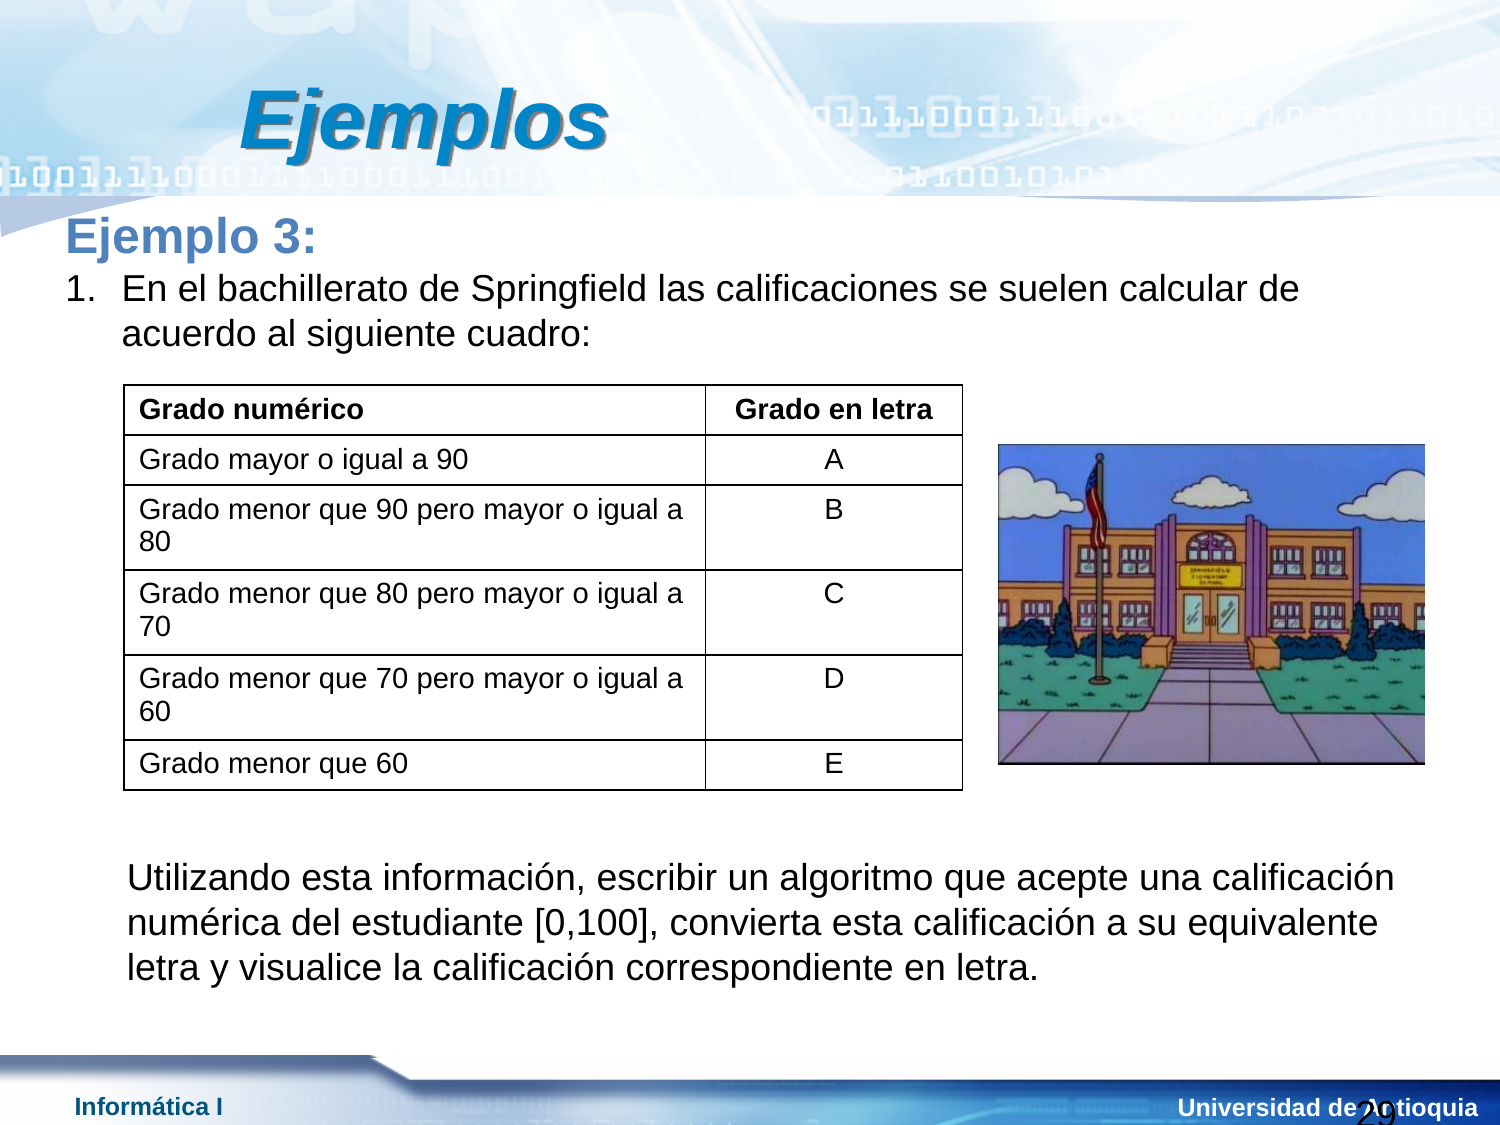

# Ejemplos
Ejemplo 3:
En el bachillerato de Springfield las calificaciones se suelen calcular de acuerdo al siguiente cuadro:
| Grado numérico | Grado en letra |
| --- | --- |
| Grado mayor o igual a 90 | A |
| Grado menor que 90 pero mayor o igual a 80 | B |
| Grado menor que 80 pero mayor o igual a 70 | C |
| Grado menor que 70 pero mayor o igual a 60 | D |
| Grado menor que 60 | E |
Utilizando esta información, escribir un algoritmo que acepte una calificación numérica del estudiante [0,100], convierta esta calificación a su equivalente letra y visualice la calificación correspondiente en letra.